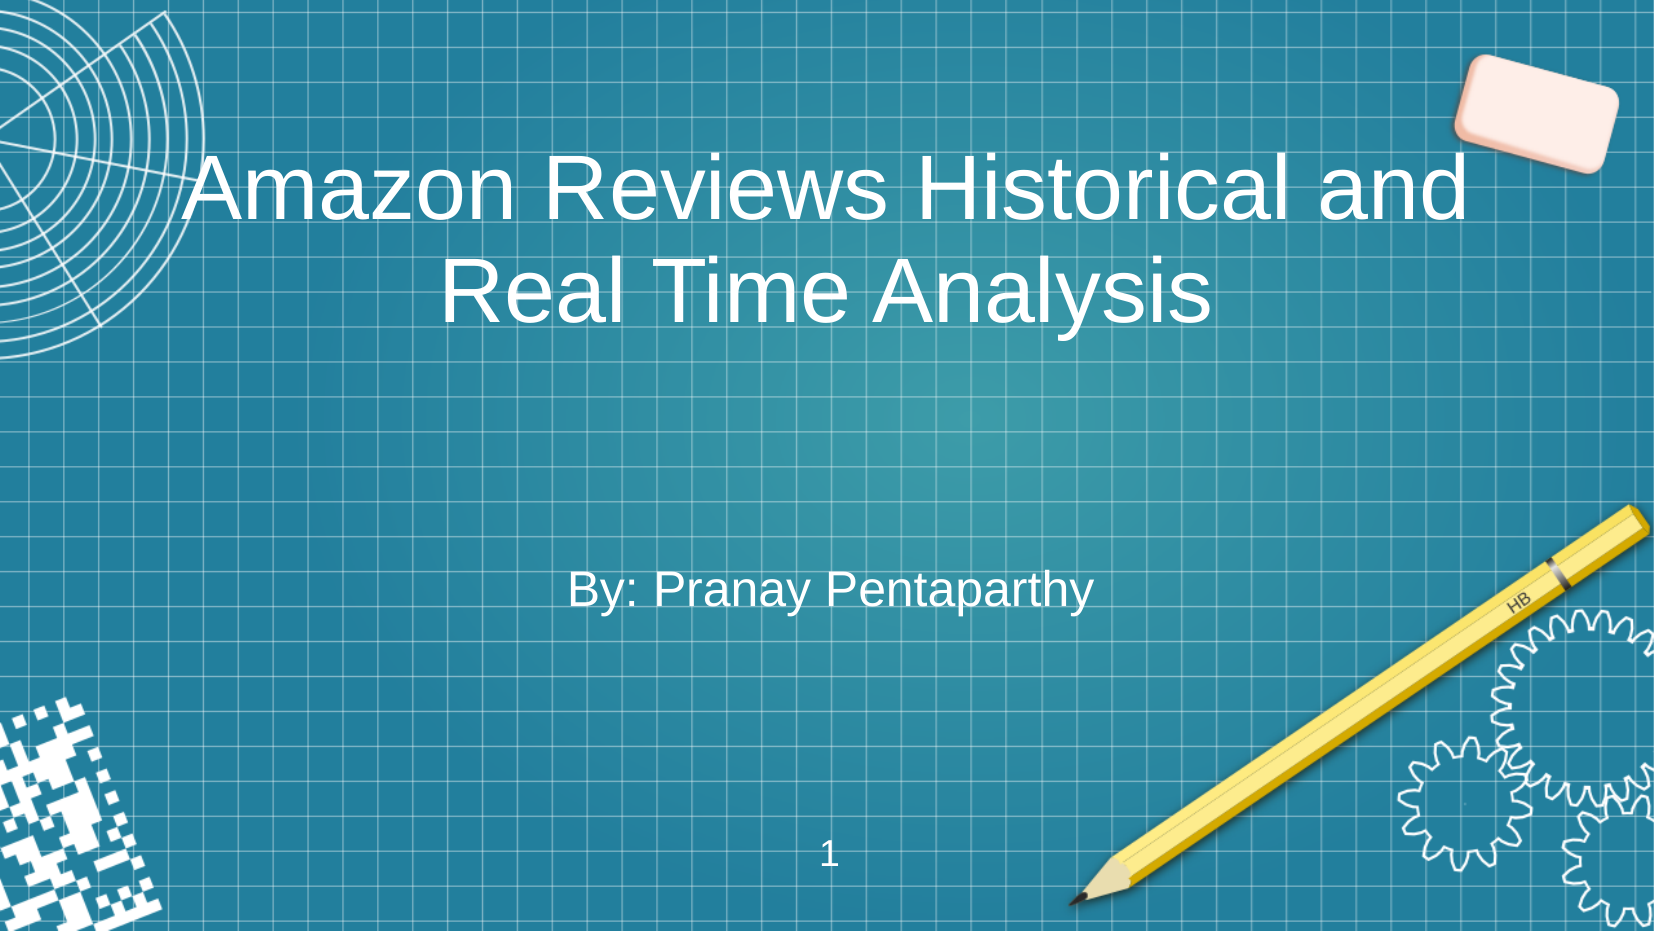

# Amazon Reviews Historical and Real Time Analysis
By: Pranay Pentaparthy